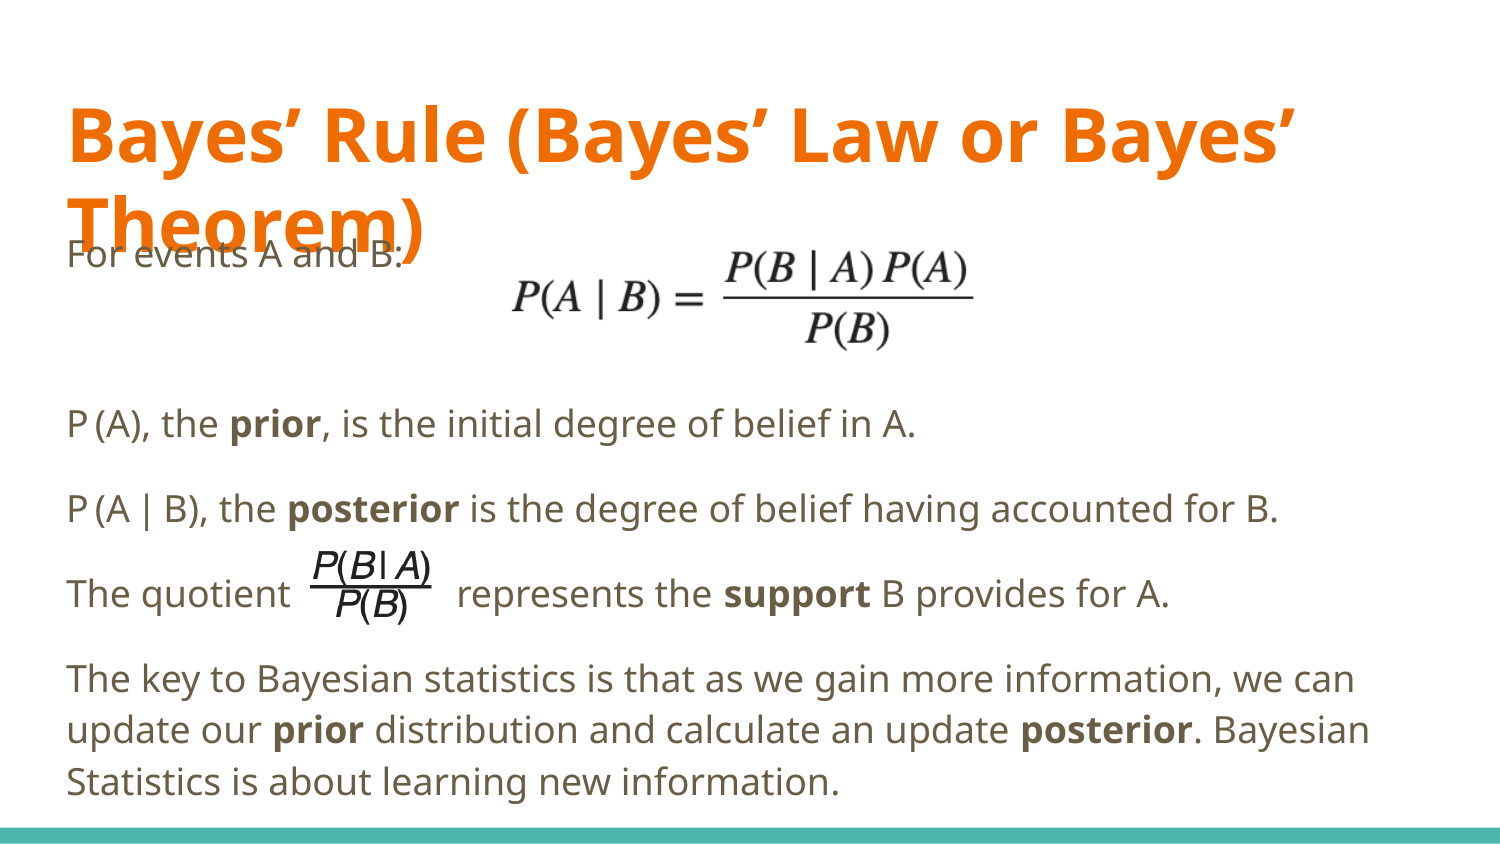

# Bayes’ Rule (Bayes’ Law or Bayes’ Theorem)
For events A and B:
P (A), the prior, is the initial degree of belief in A.
P (A | B), the posterior is the degree of belief having accounted for B.
The quotient represents the support B provides for A.
The key to Bayesian statistics is that as we gain more information, we can update our prior distribution and calculate an update posterior. Bayesian Statistics is about learning new information.